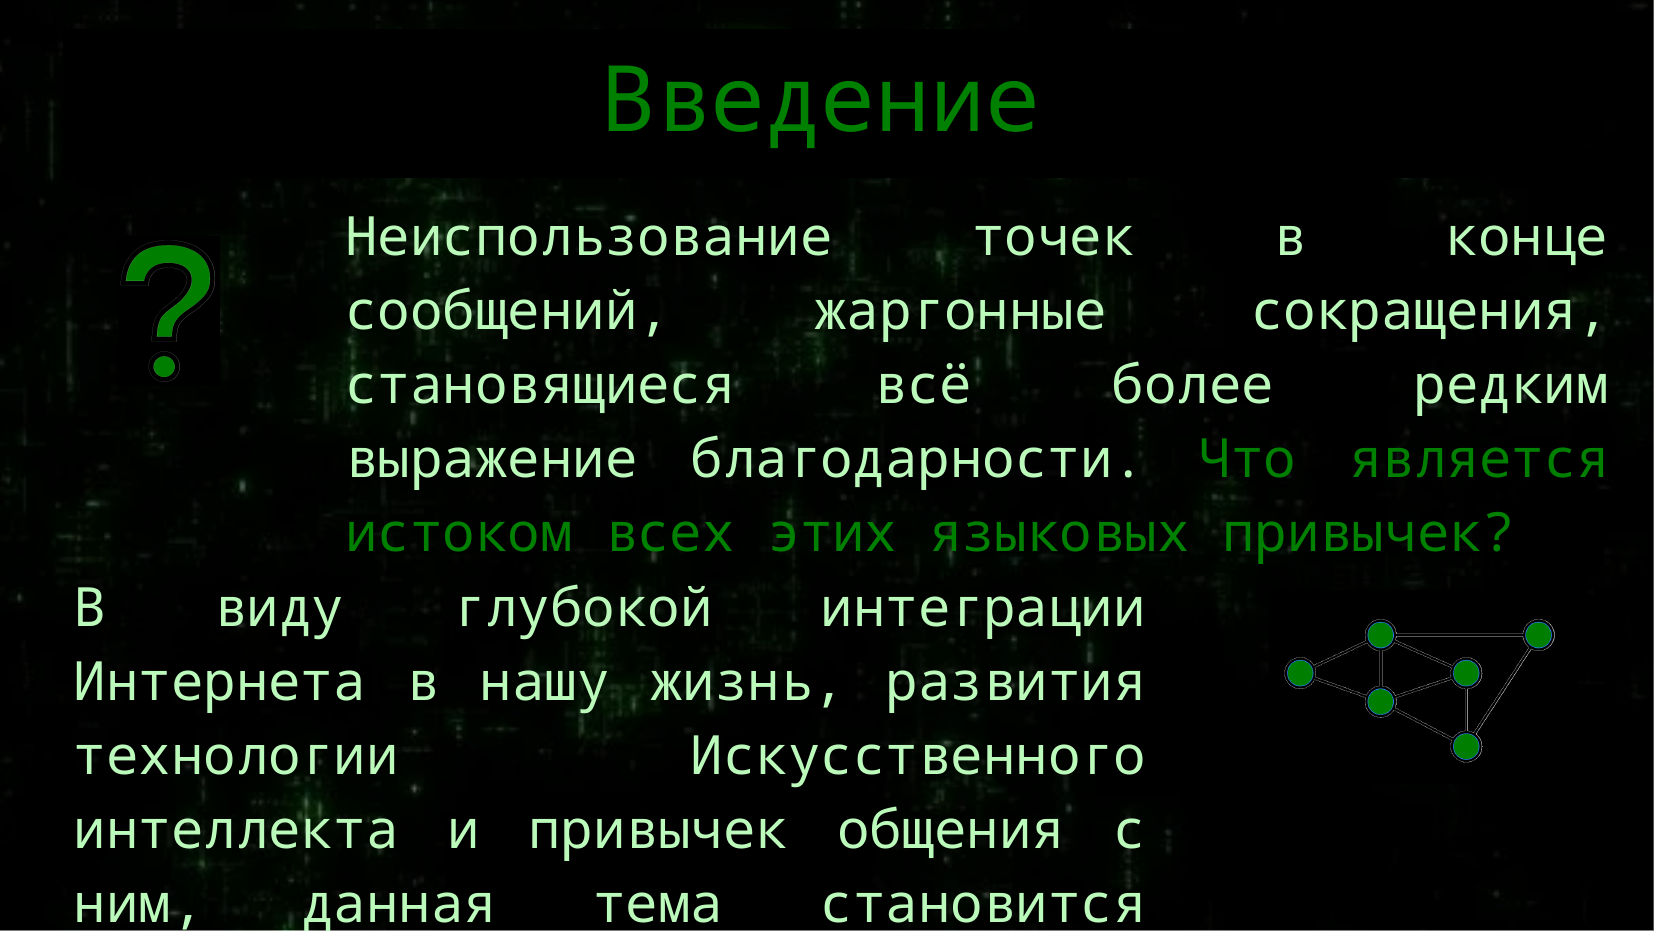

# Введение
Неиспользование точек в конце сообщений, жаргонные сокращения, становящиеся всё более редким выражение благодарности. Что является истоком всех этих языковых привычек?
В виду глубокой интеграции Интернета в нашу жизнь, развития технологии Искусственного интеллекта и привычек общения с ним, данная тема становится особенно актуальной